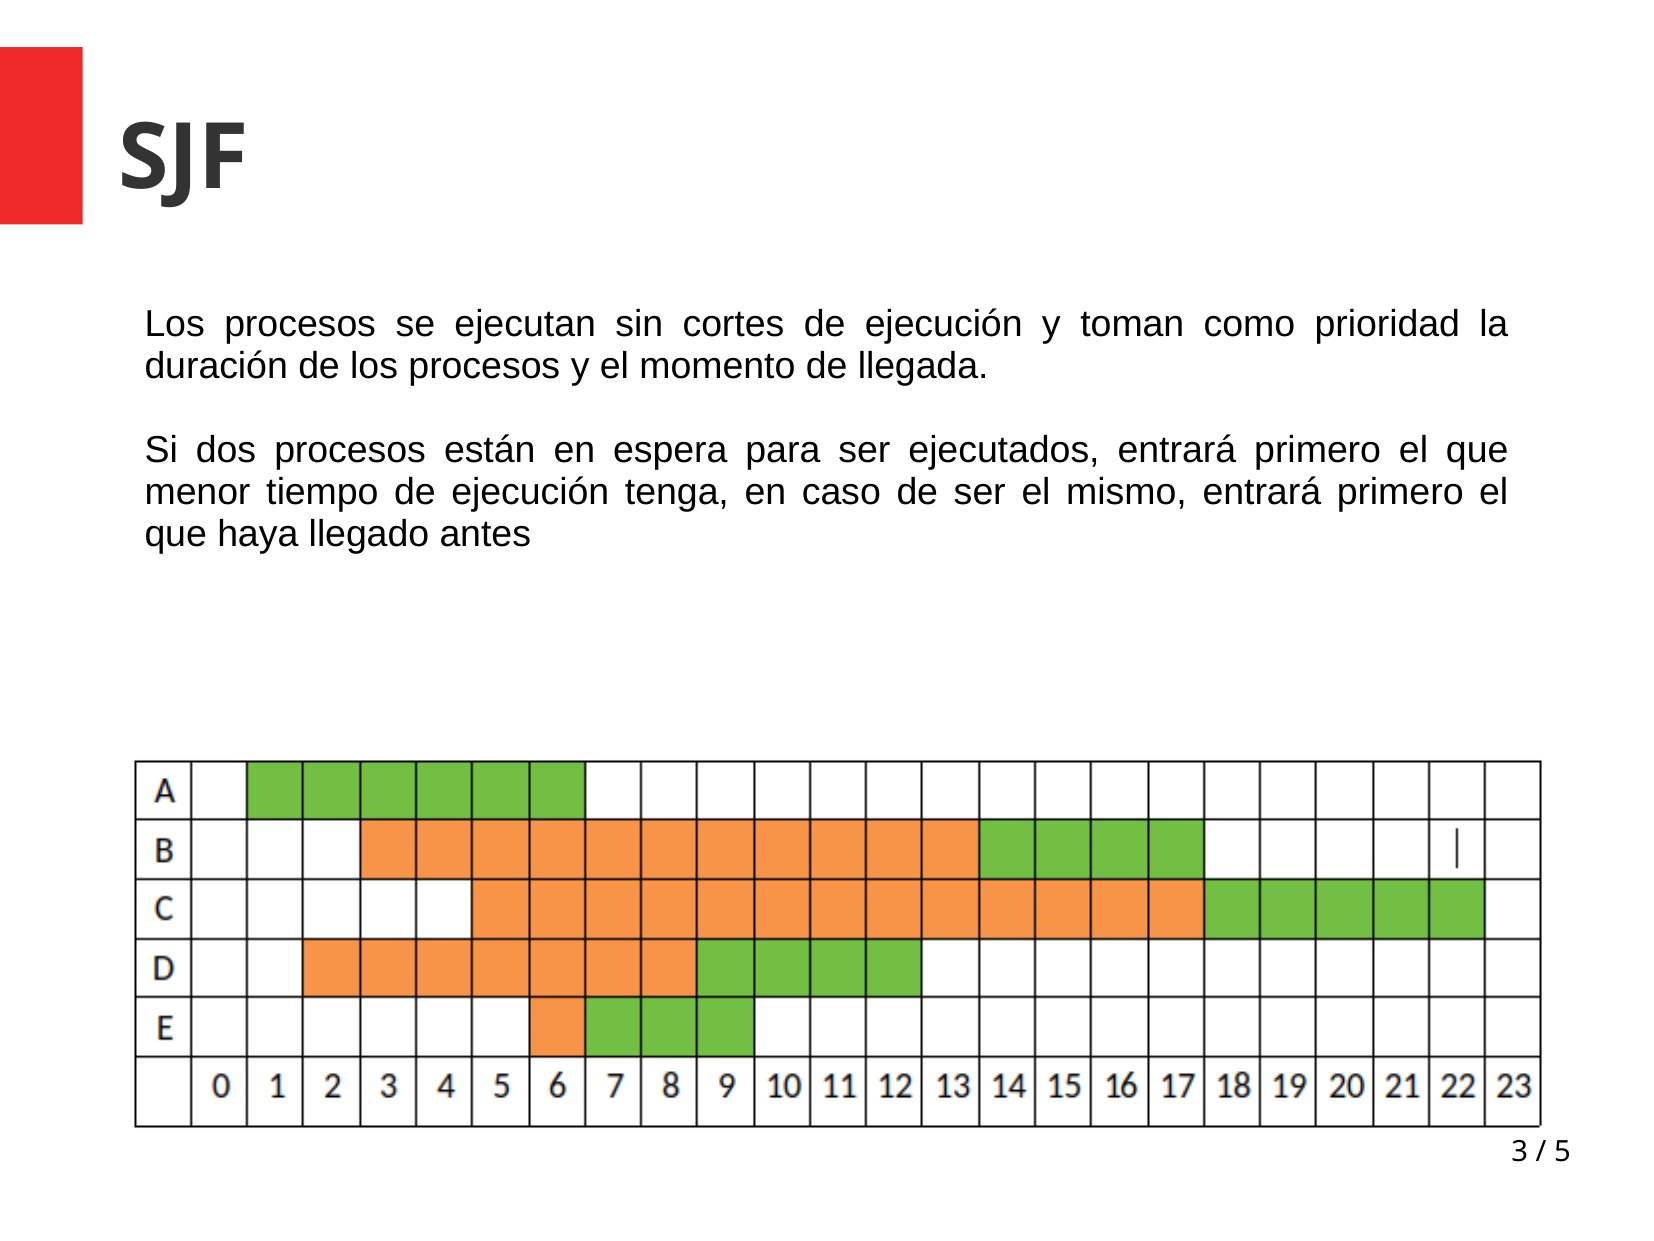

# SJF
Los procesos se ejecutan sin cortes de ejecución y toman como prioridad la duración de los procesos y el momento de llegada.
Si dos procesos están en espera para ser ejecutados, entrará primero el que menor tiempo de ejecución tenga, en caso de ser el mismo, entrará primero el que haya llegado antes
3